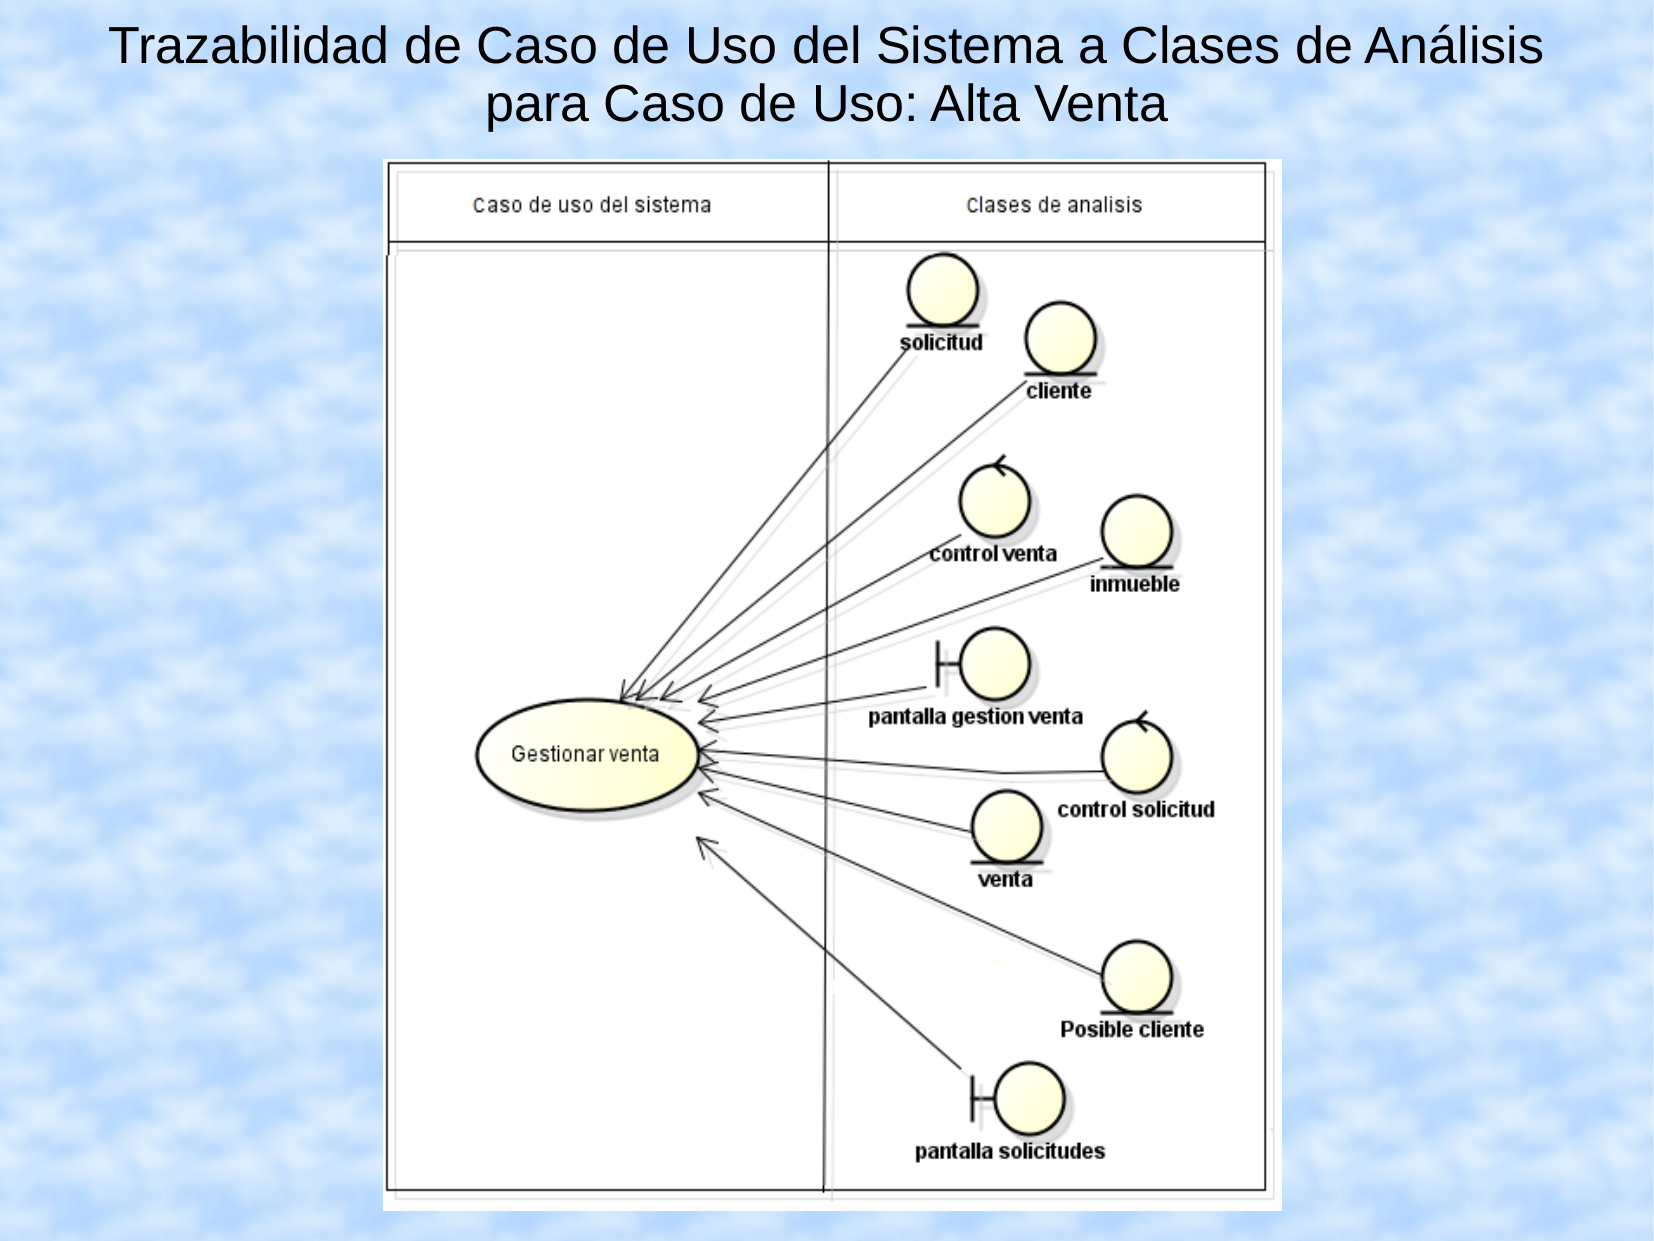

# Trazabilidad de Caso de Uso del Sistema a Clases de Análisis para Caso de Uso: Alta Venta